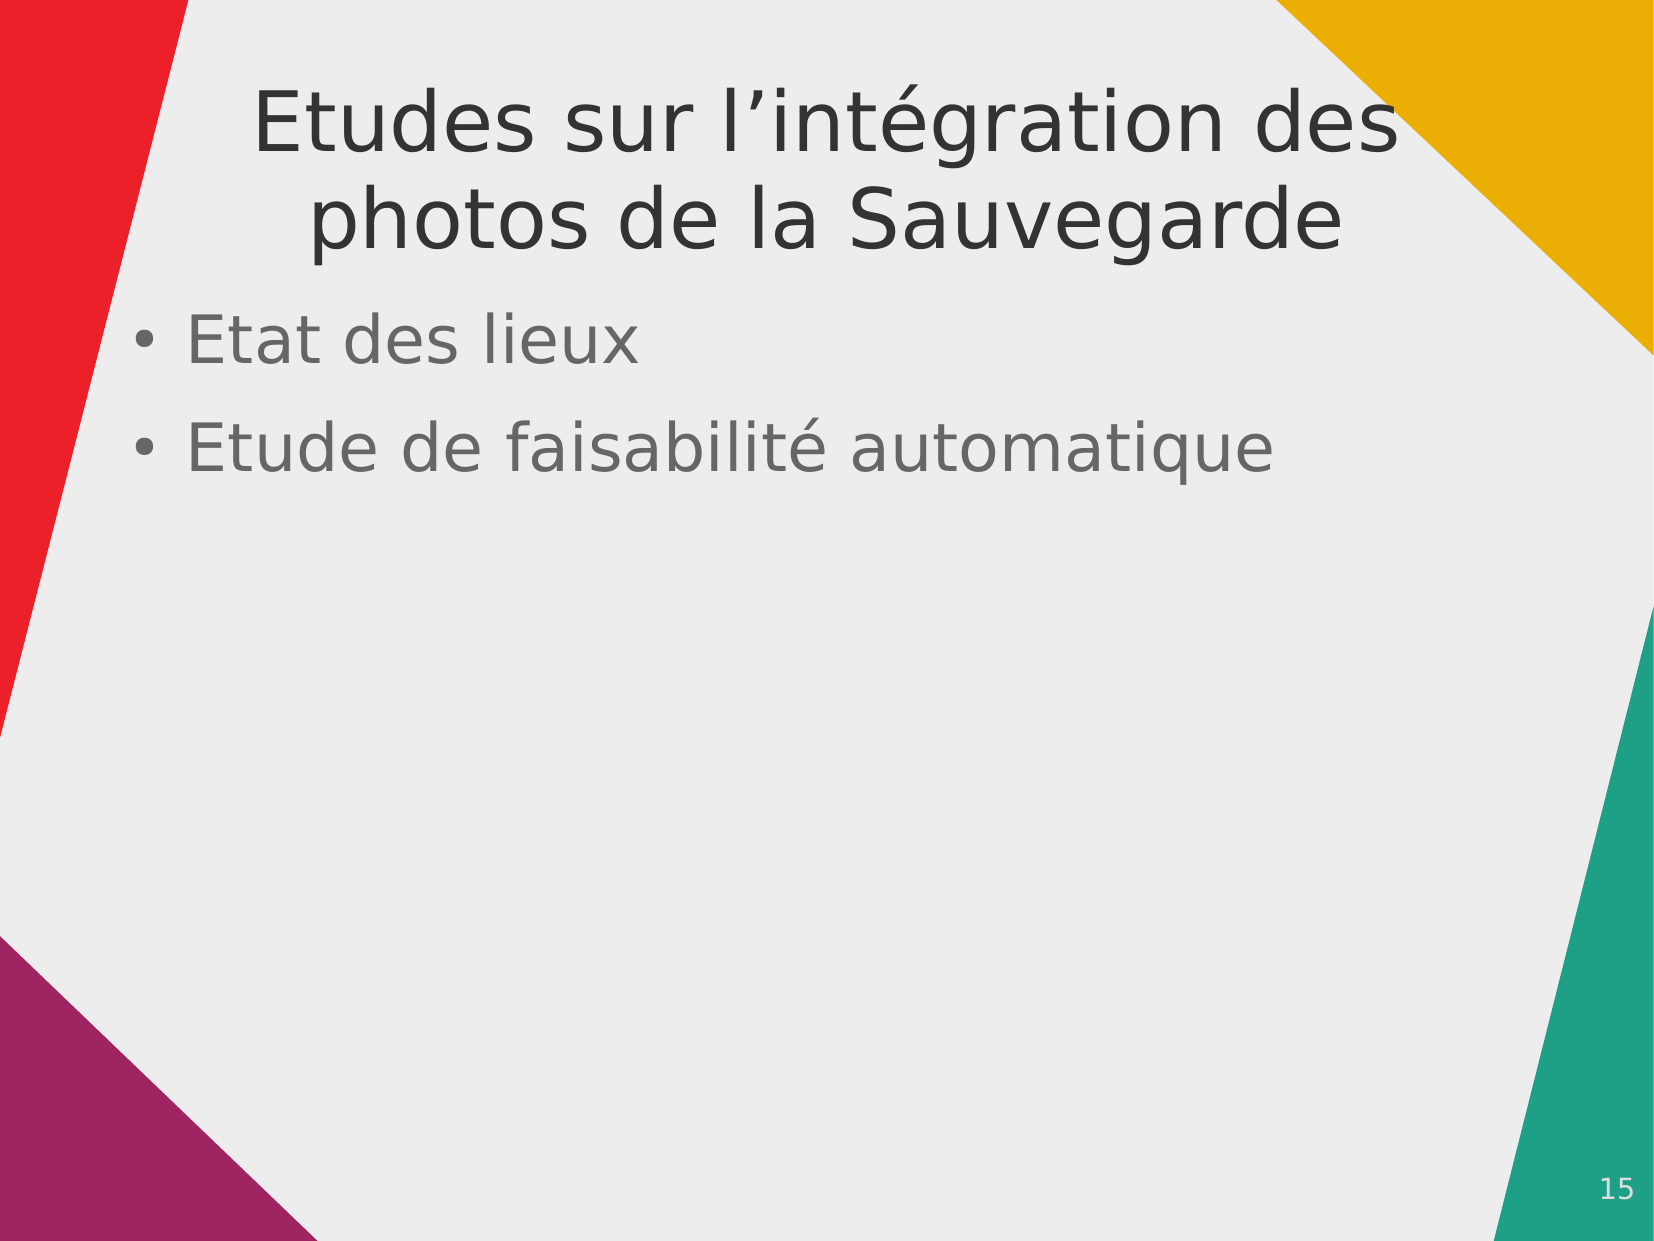

# Etudes sur l’intégration des photos de la Sauvegarde
Etat des lieux
Etude de faisabilité automatique
15